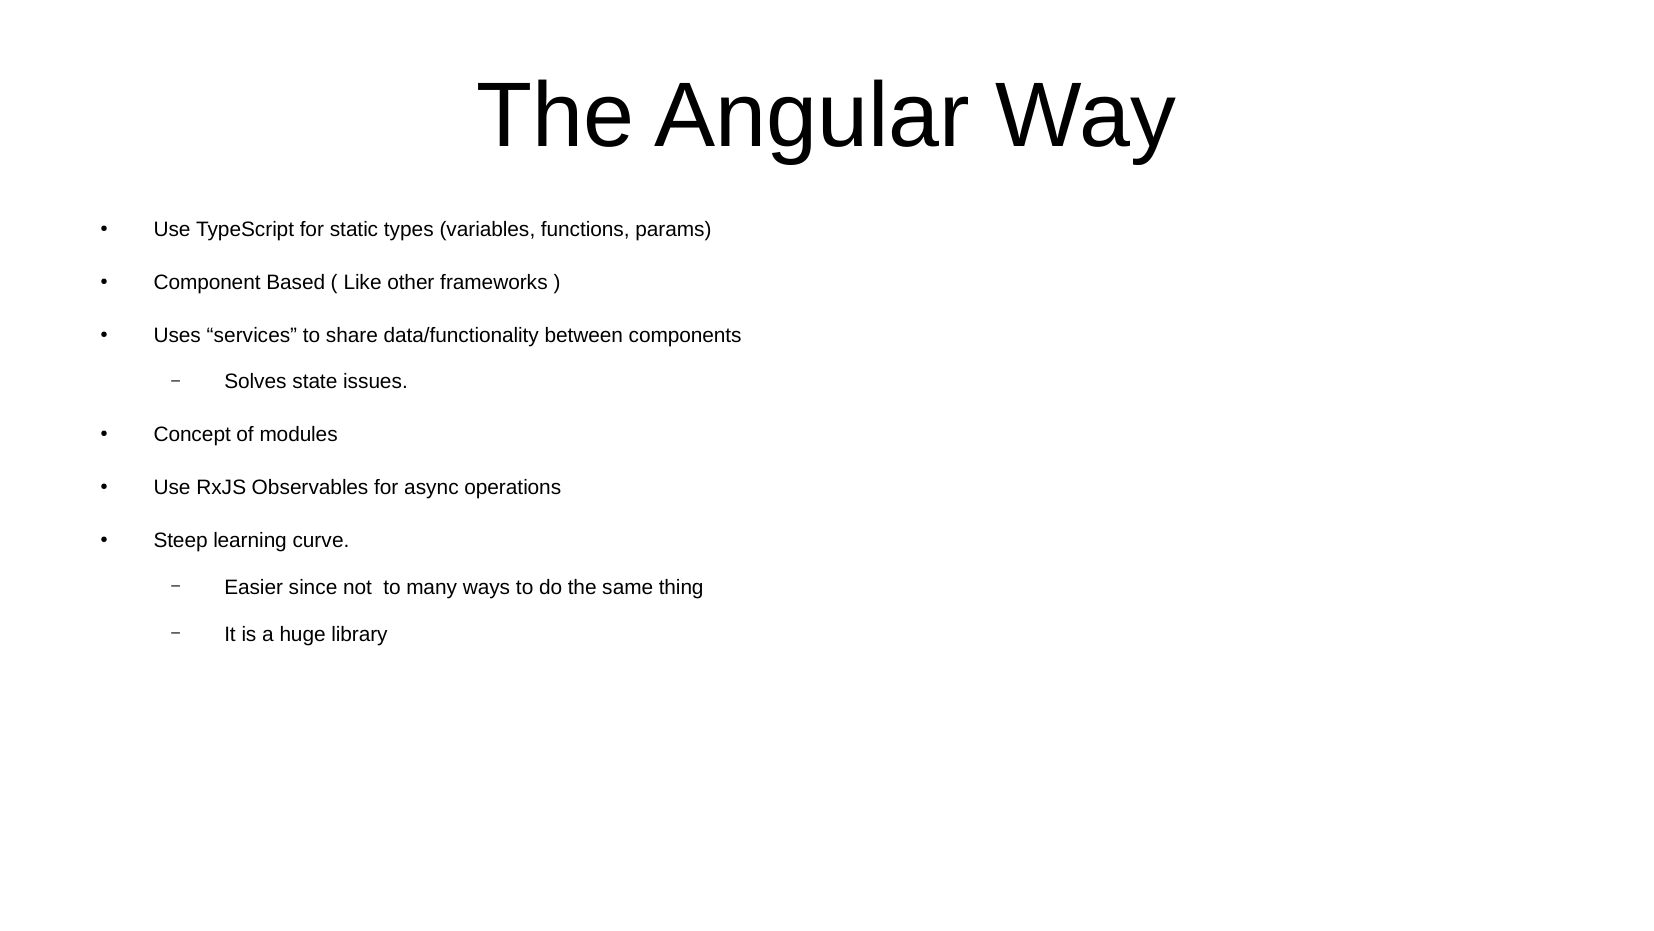

# The Angular Way
Use TypeScript for static types (variables, functions, params)
Component Based ( Like other frameworks )
Uses “services” to share data/functionality between components
Solves state issues.
Concept of modules
Use RxJS Observables for async operations
Steep learning curve.
Easier since not to many ways to do the same thing
It is a huge library